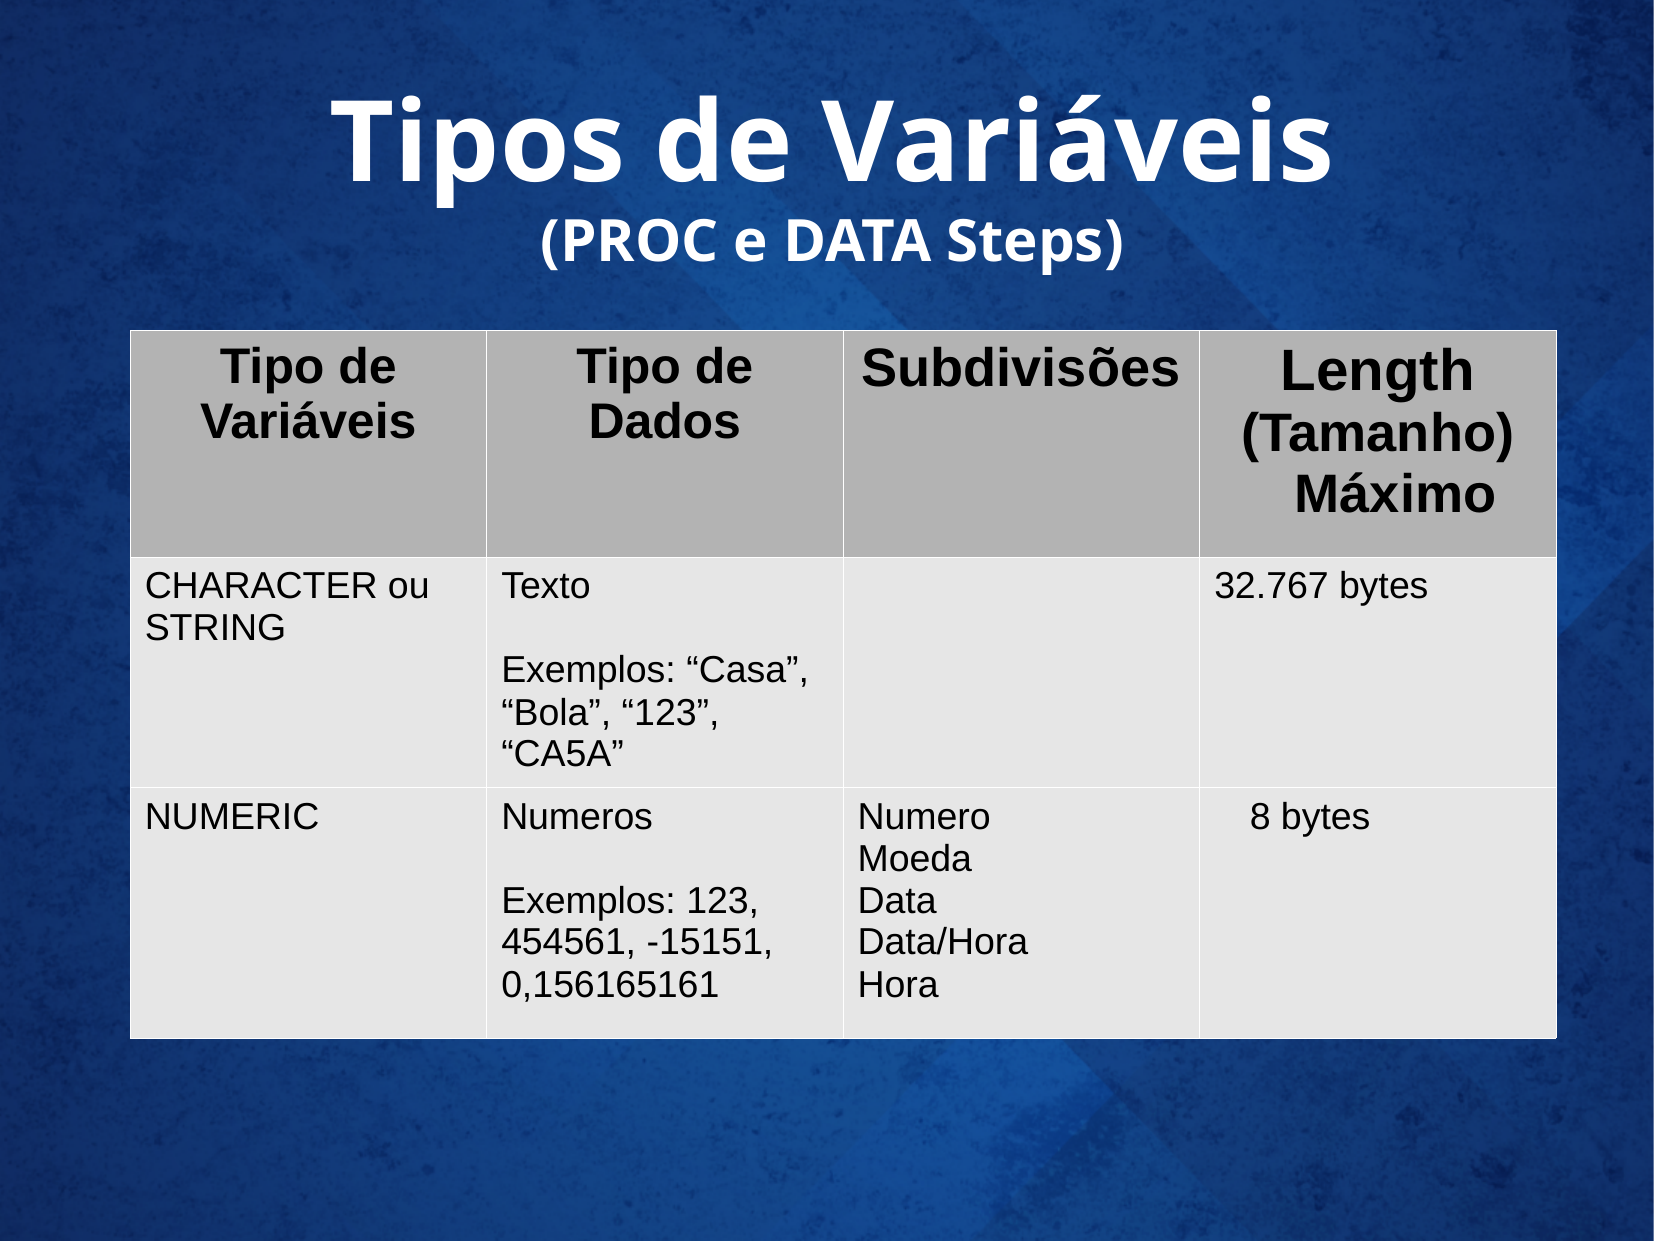

Tipos de Variáveis
(PROC e DATA Steps)
| Tipo de Variáveis | Tipo de Dados | Subdivisões | Length (Tamanho) Máximo |
| --- | --- | --- | --- |
| CHARACTER ou STRING | Texto Exemplos: “Casa”, “Bola”, “123”, “CA5A” | | 32.767 bytes |
| NUMERIC | Numeros Exemplos: 123, 454561, -15151, 0,156165161 | Numero Moeda Data Data/Hora Hora | 8 bytes |